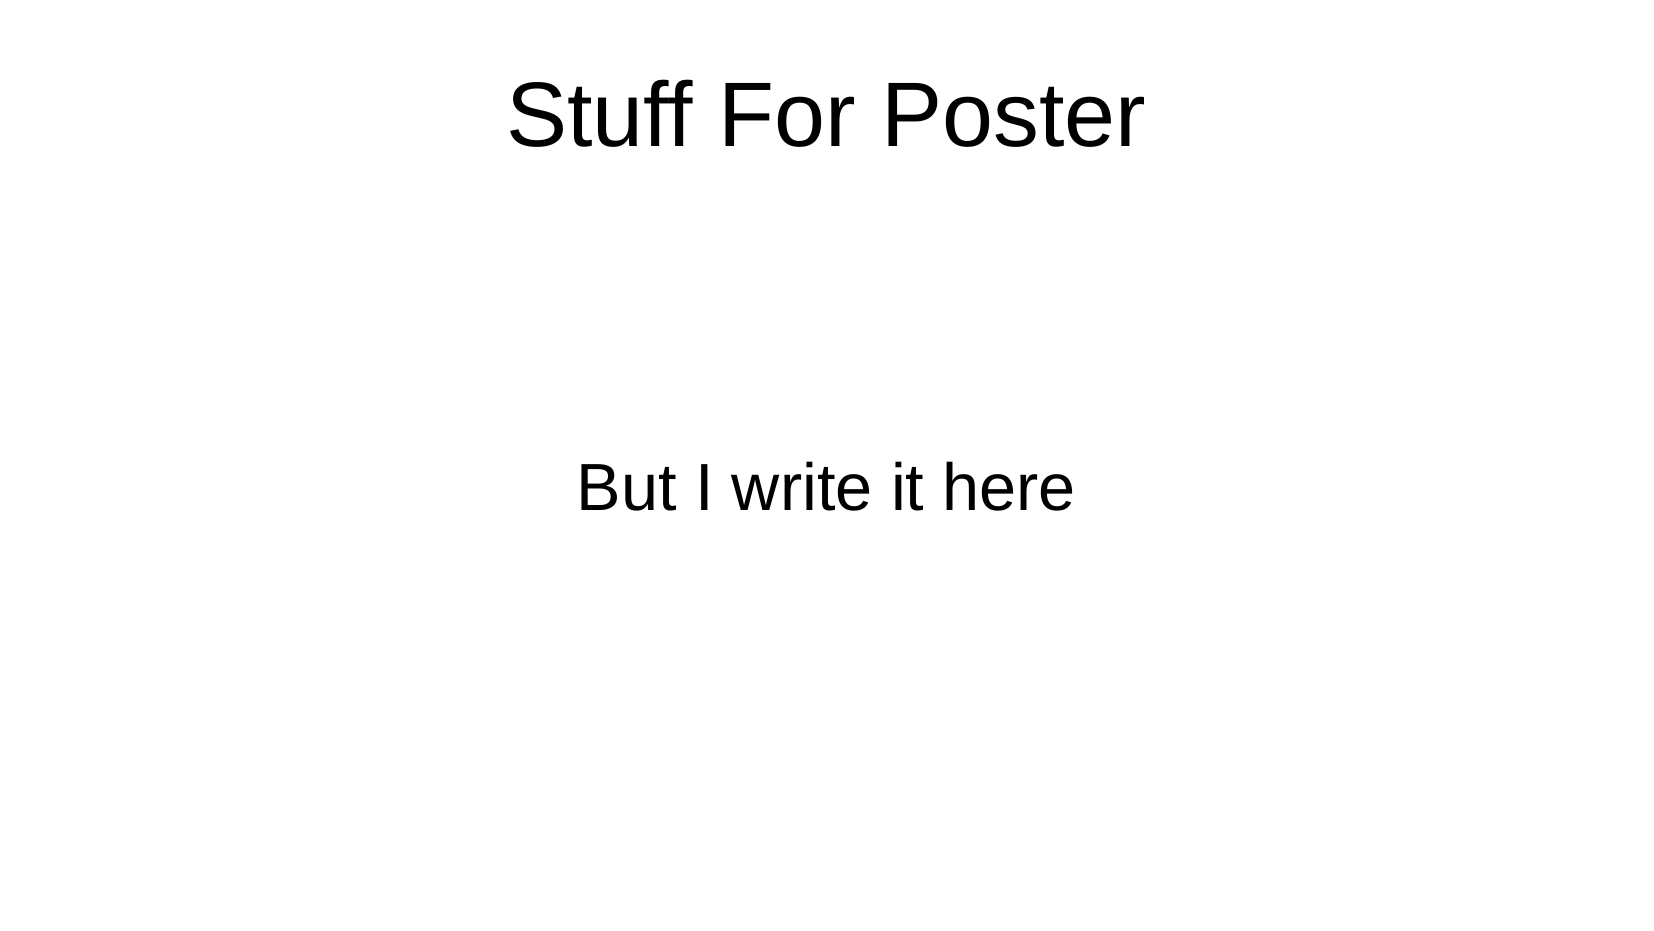

# Stuff For Poster
But I write it here